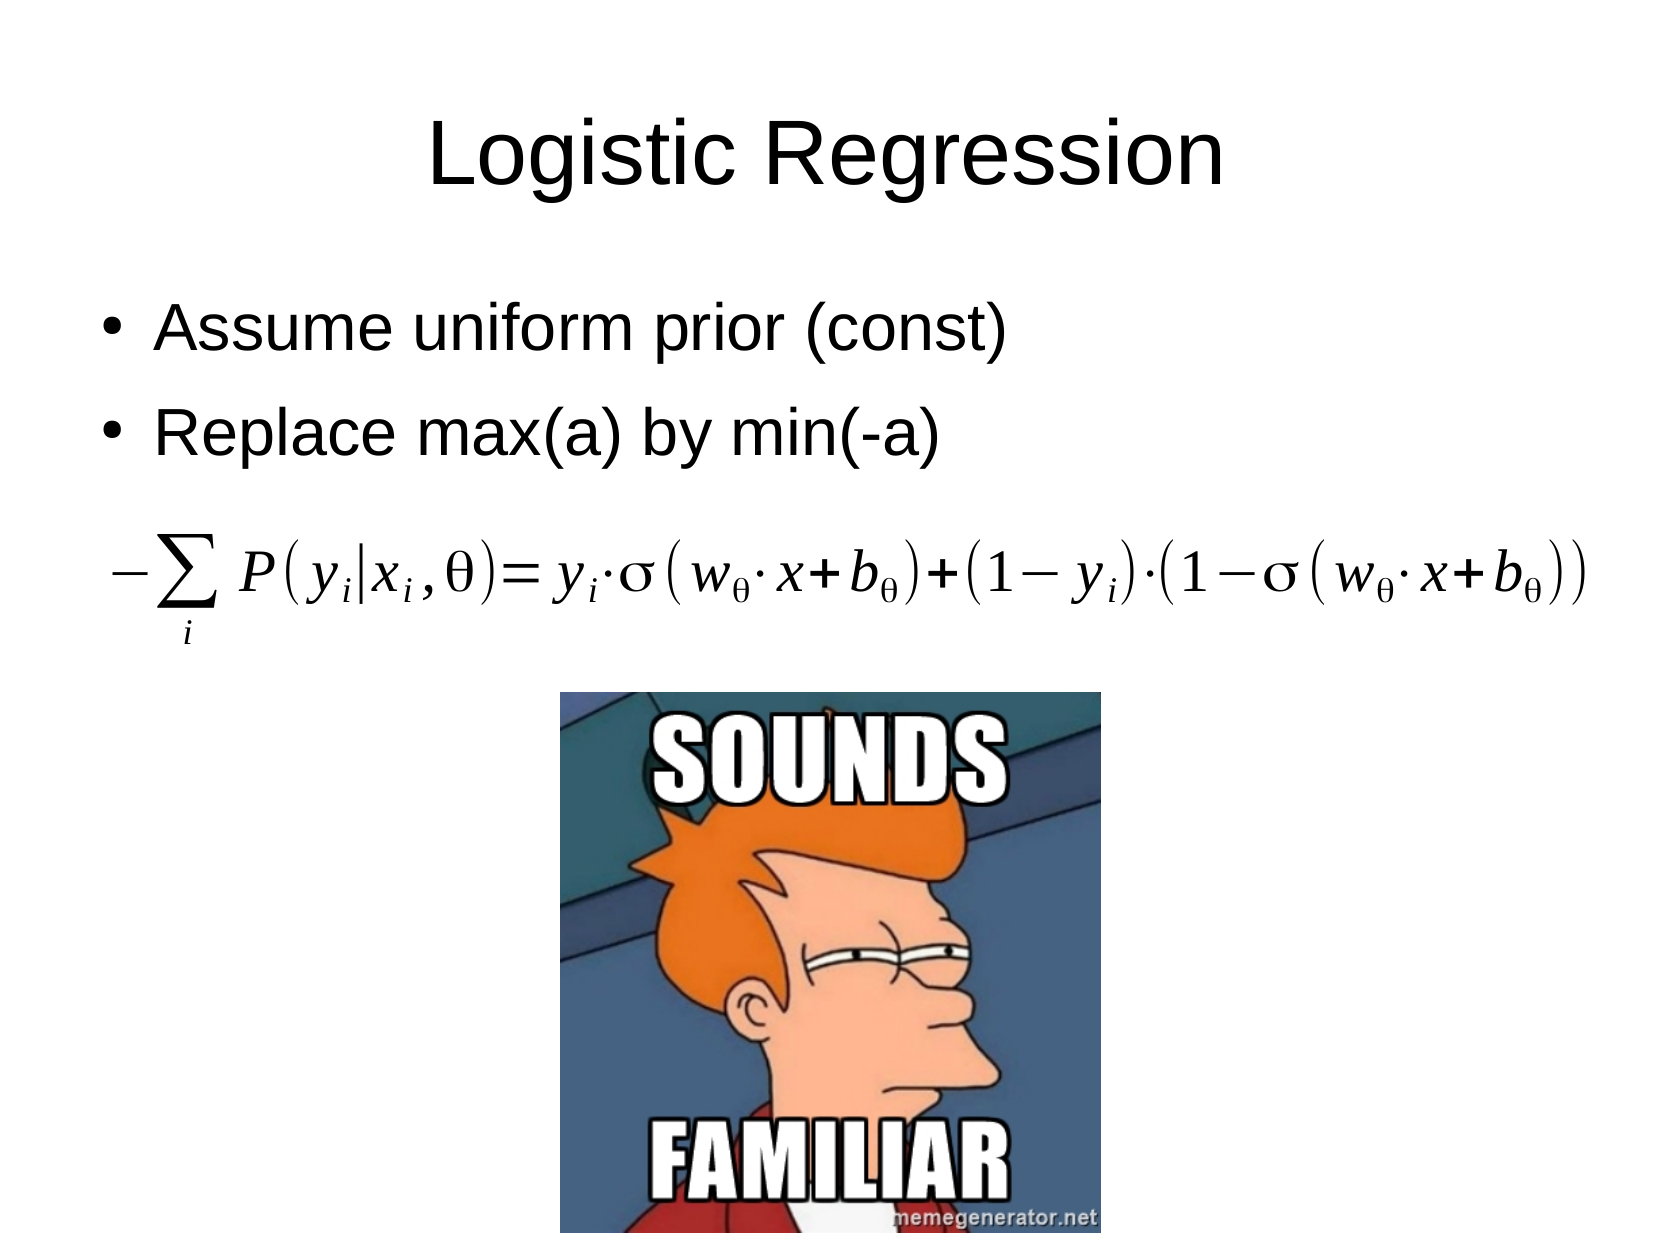

# Logistic Regression
Assume uniform prior (const)
Replace max(a) by min(-a)